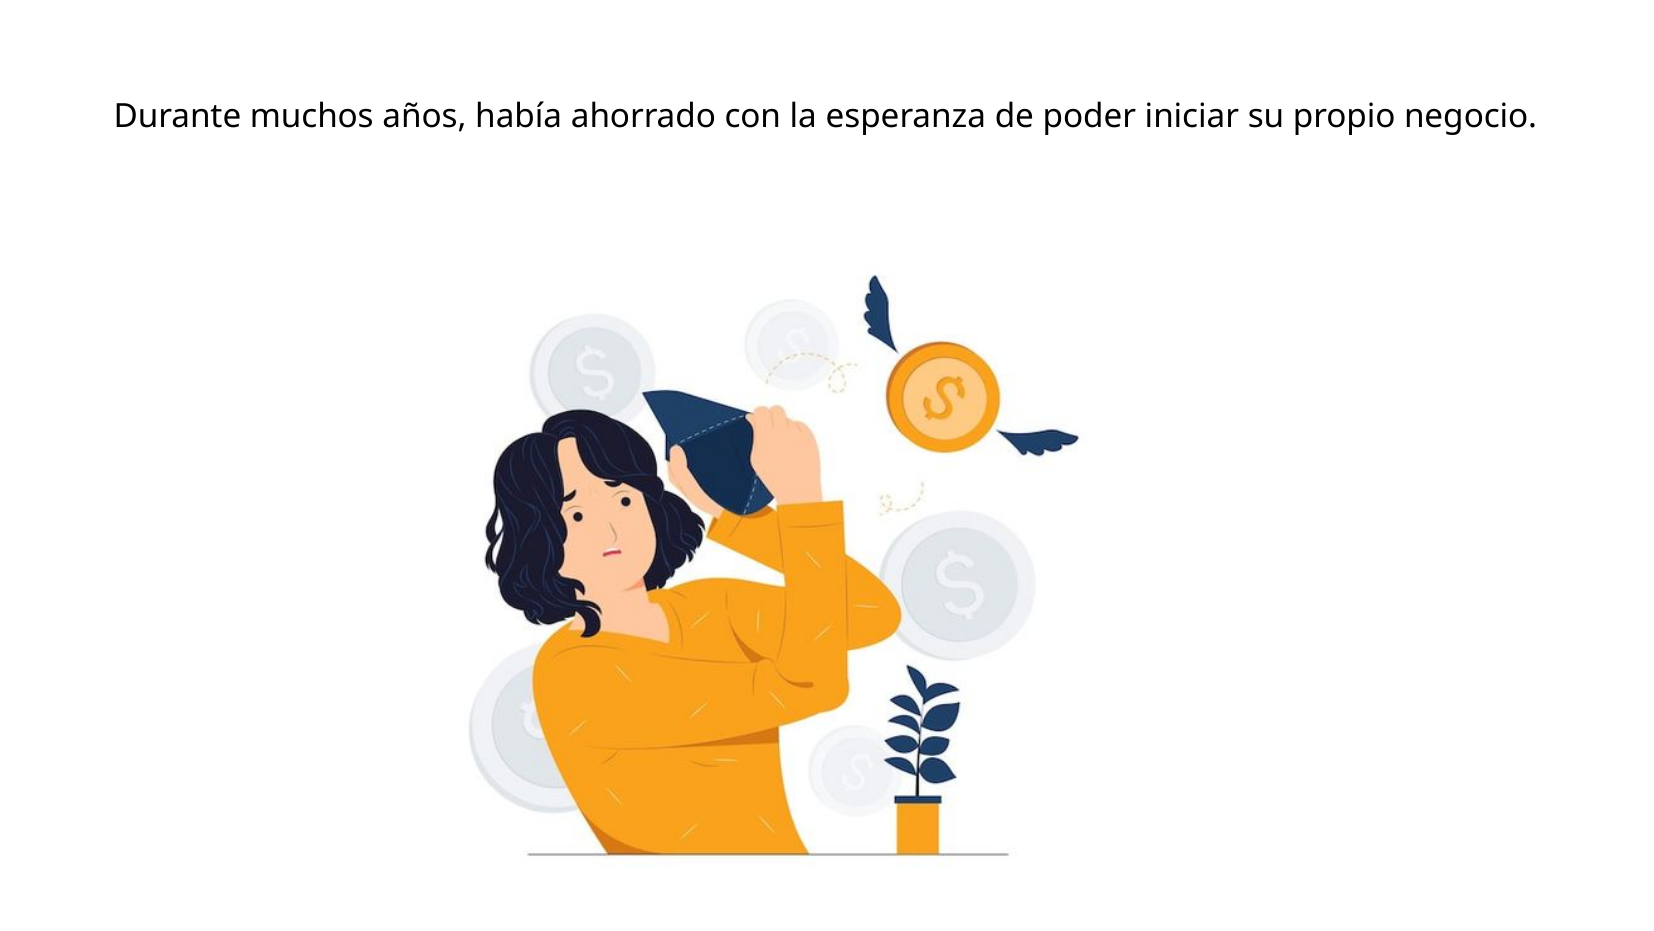

# Durante muchos años, había ahorrado con la esperanza de poder iniciar su propio negocio.